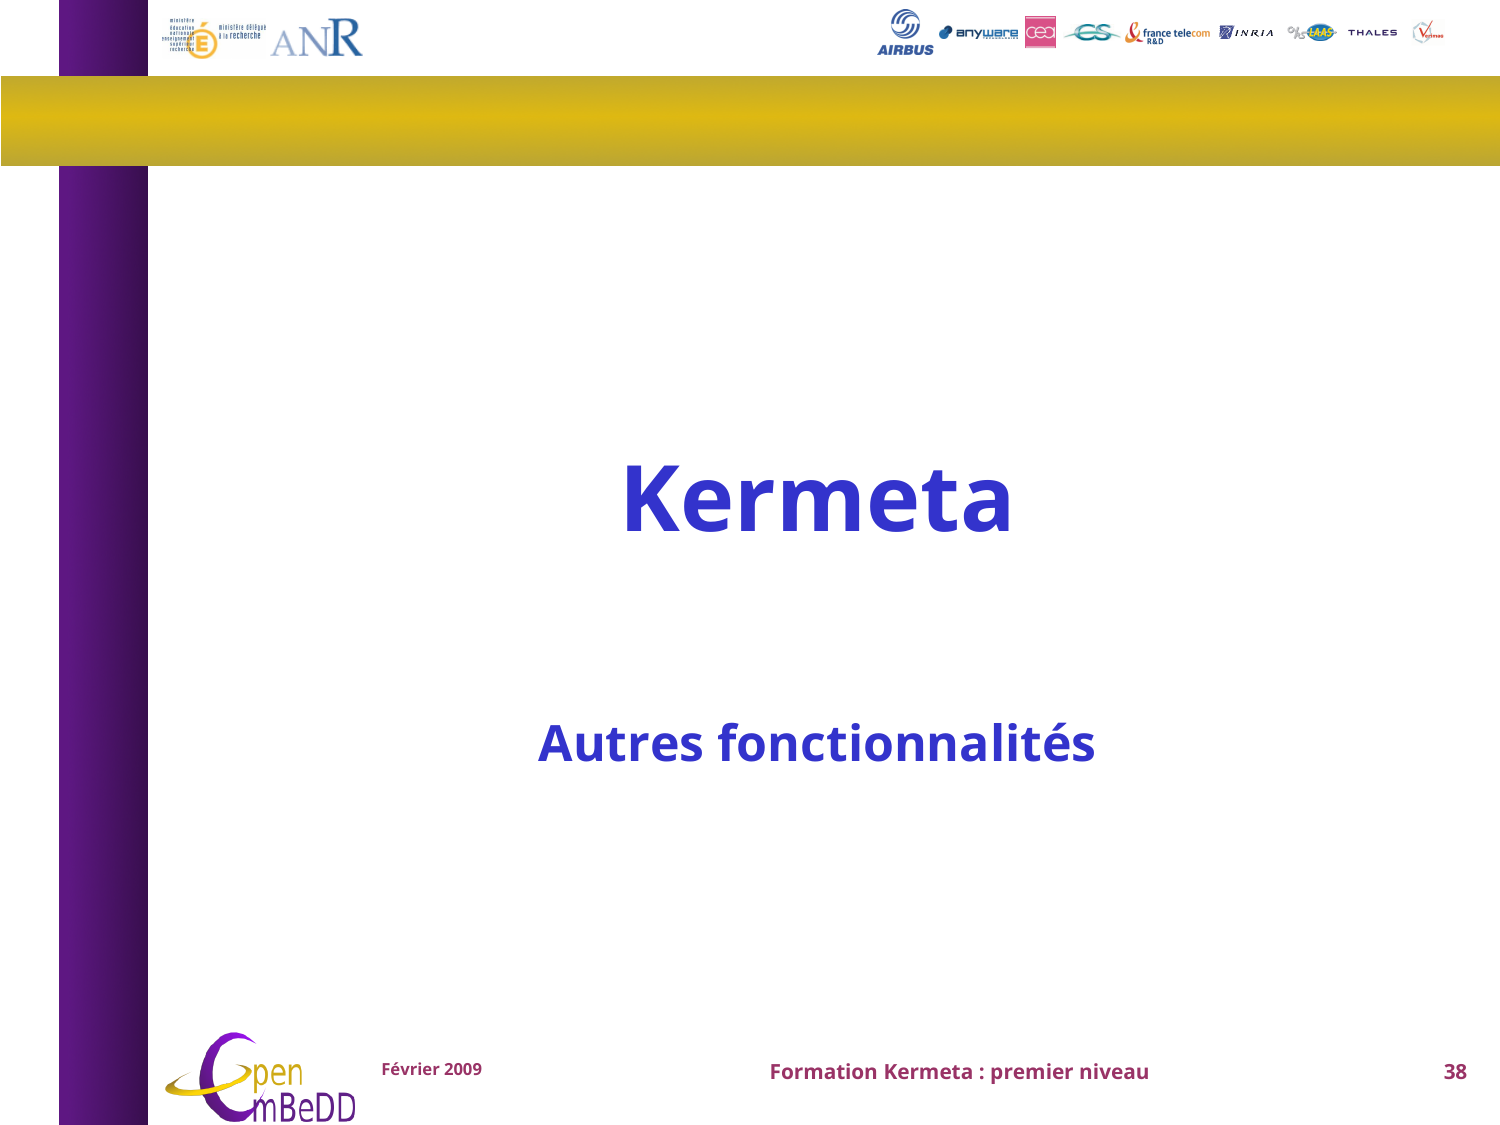

#
Kermeta
Autres fonctionnalités
Pied de page
Pied de page fixe
38